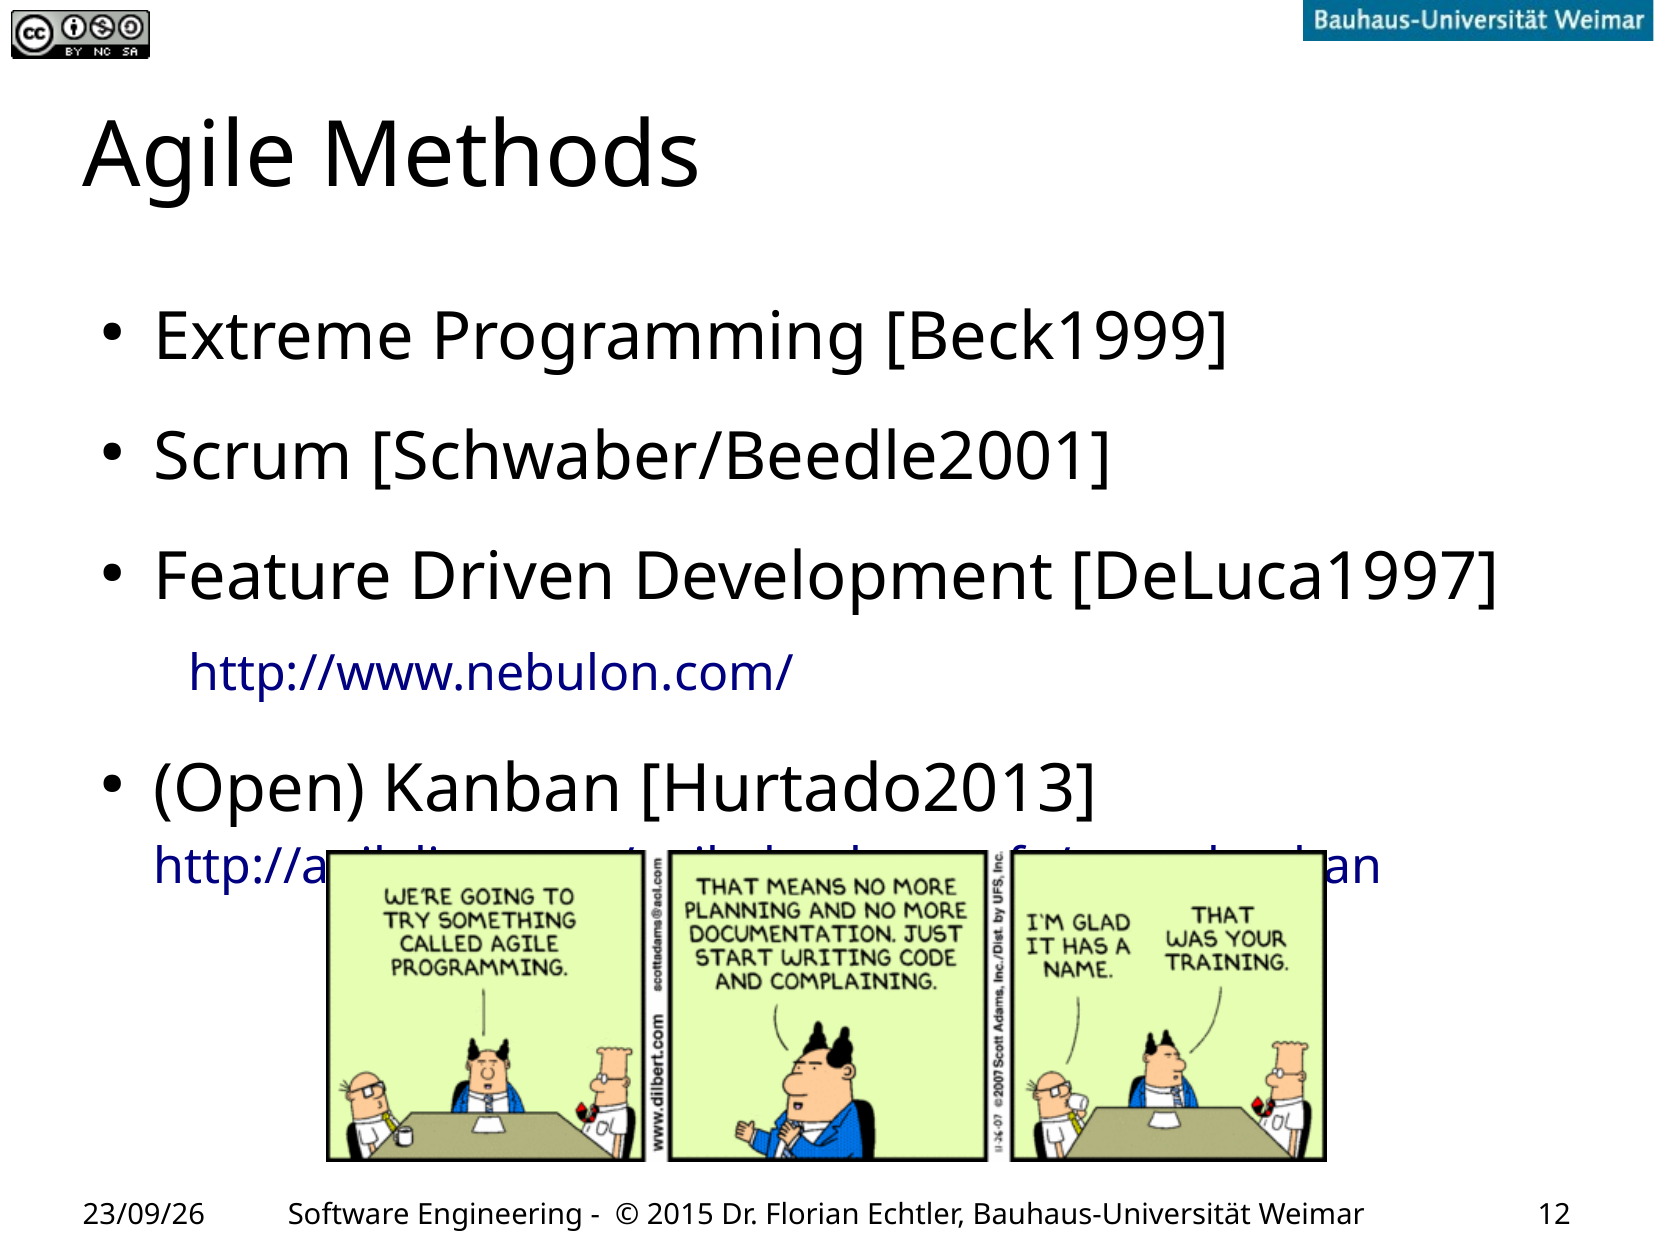

# Agile Methods
Extreme Programming [Beck1999]
Scrum [Schwaber/Beedle2001]
Feature Driven Development [DeLuca1997] http://www.nebulon.com/
(Open) Kanban [Hurtado2013] http://agilelion.com/agile-kanban-cafe/open-kanban
Software Engineering - © 2015 Dr. Florian Echtler, Bauhaus-Universität Weimar
12